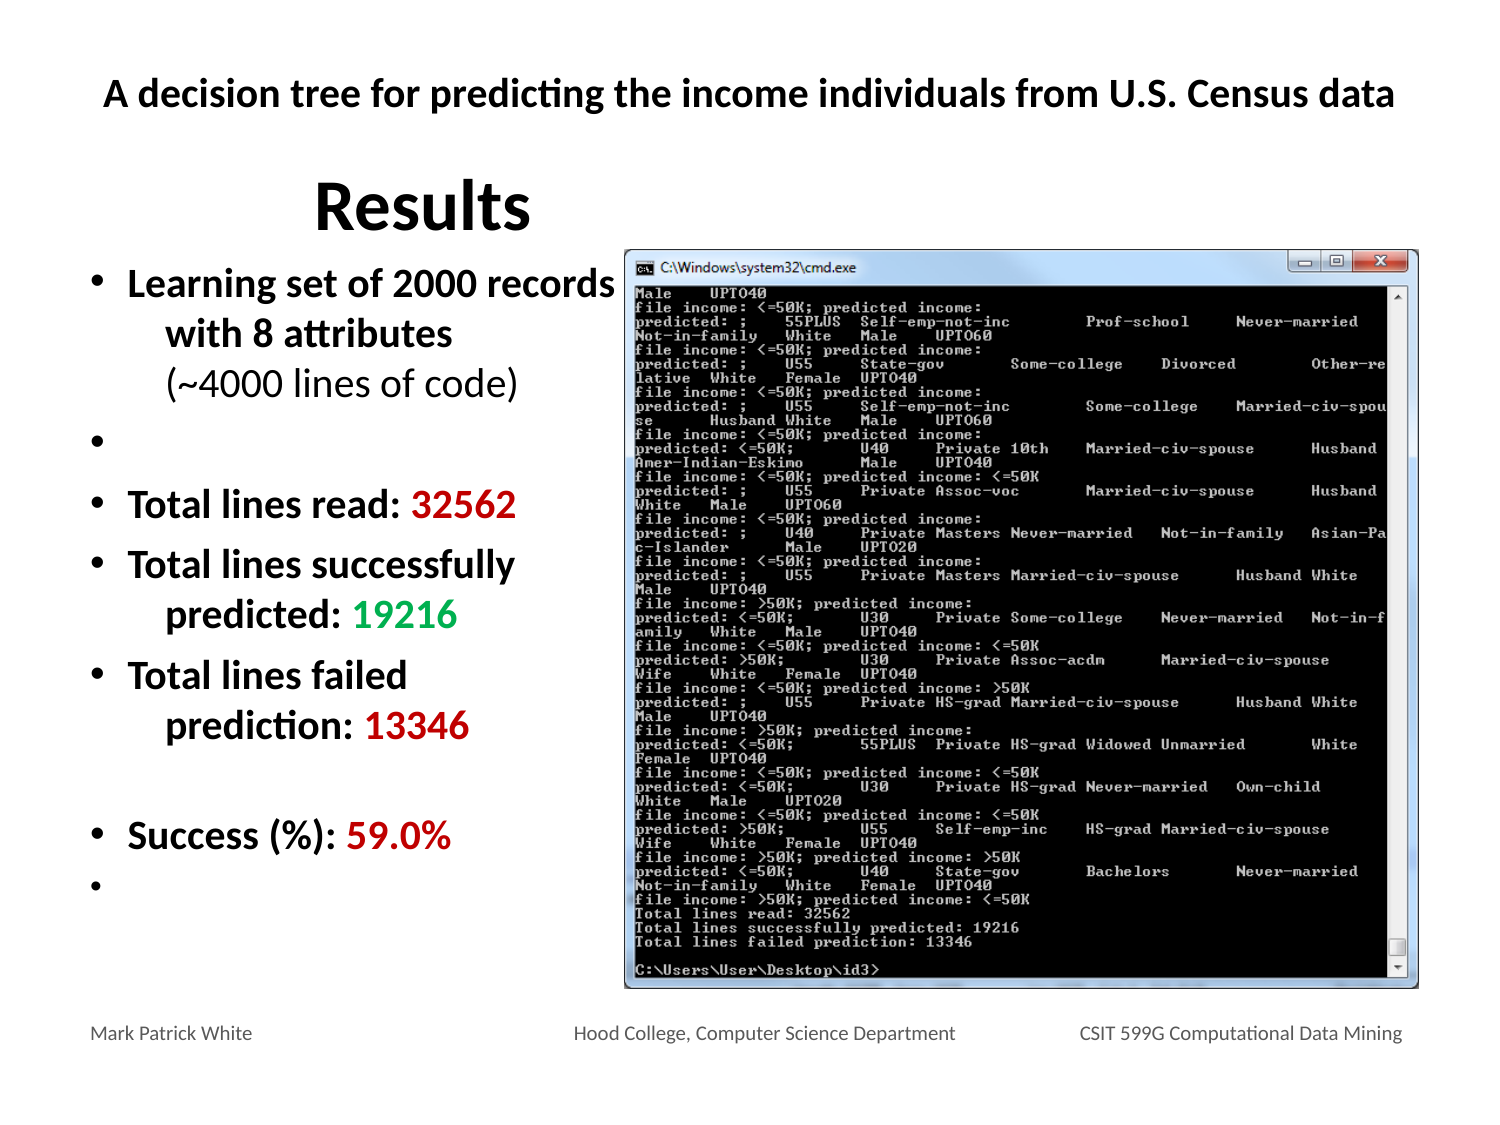

# A decision tree for predicting the income individuals from U.S. Census data
Results
Learning set of 2000 records
with 8 attributes
(~4000 lines of code)
Total lines read: 32562
Total lines successfully
predicted: 19216
Total lines failed
prediction: 13346
Success (%): 59.0%
Mark Patrick White	Hood College, Computer Science Department	CSIT 599G Computational Data Mining